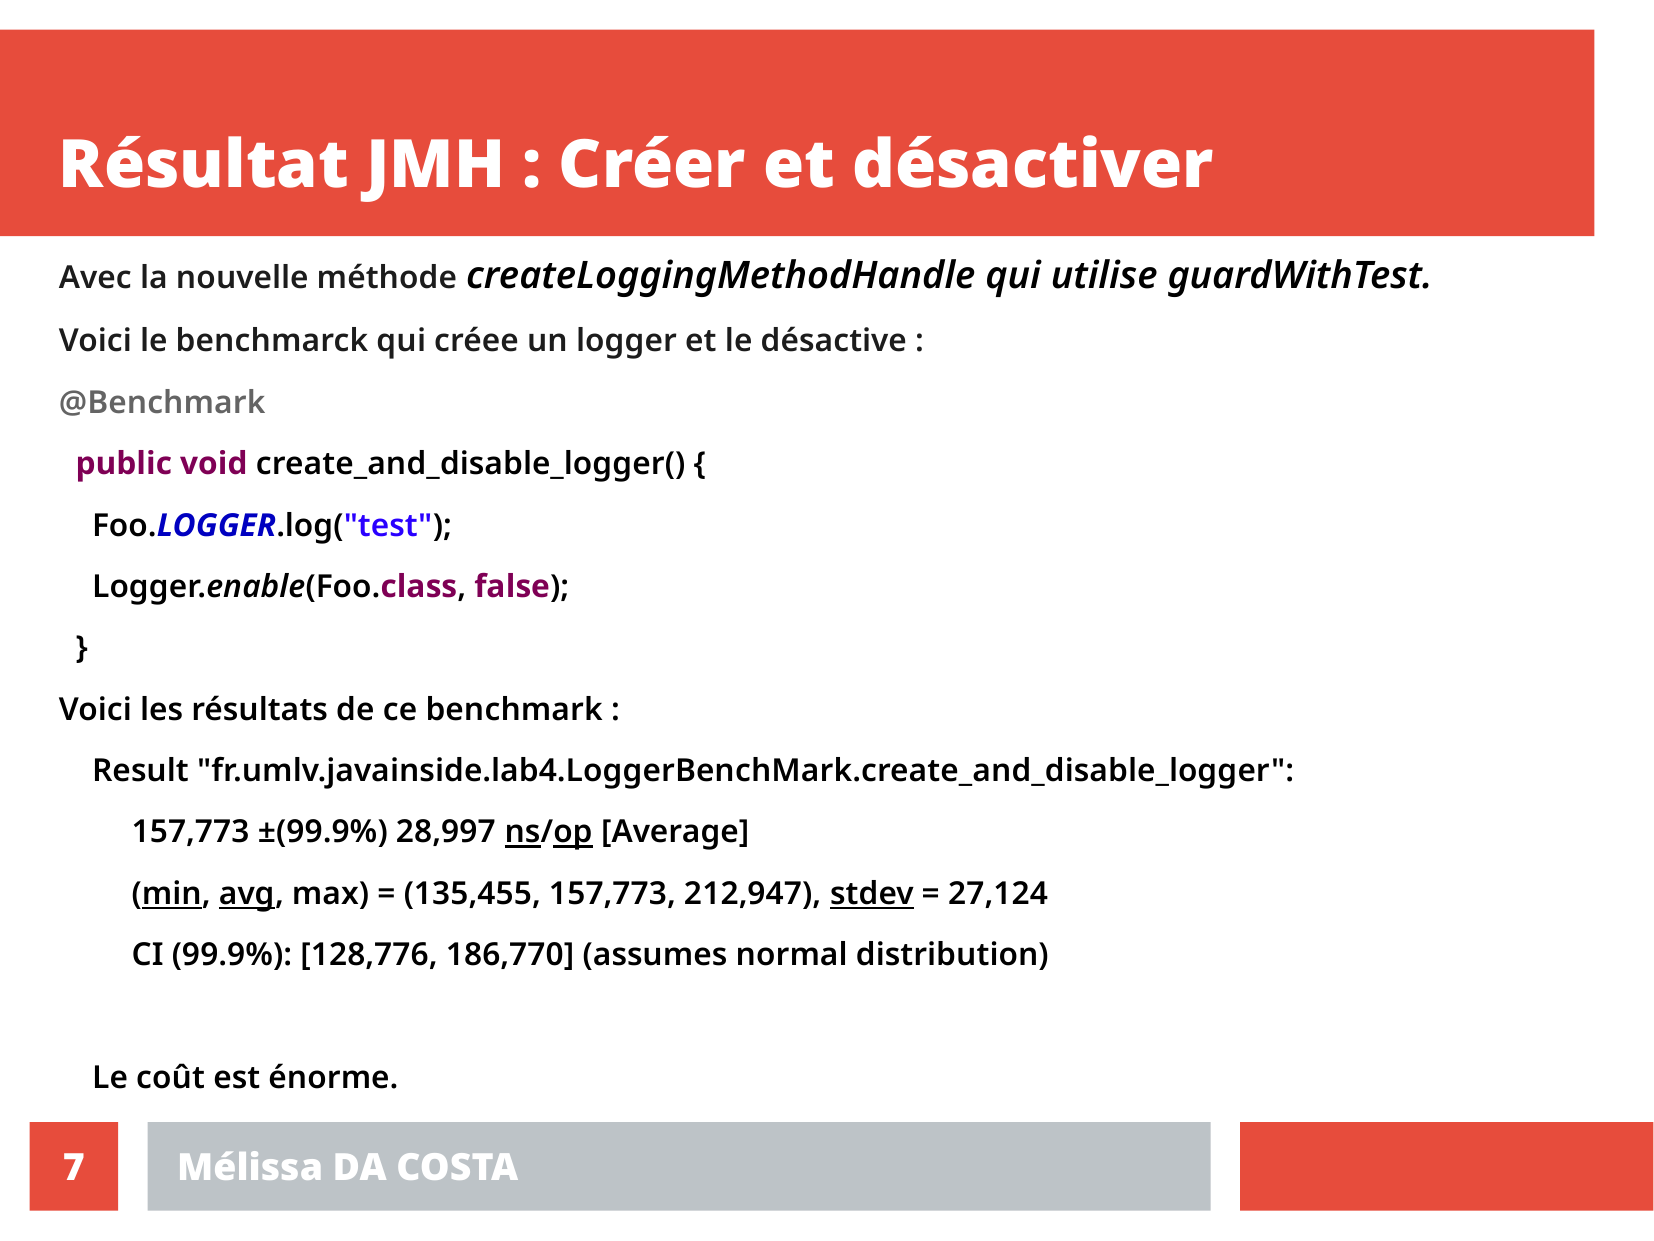

# Résultat JMH : Créer et désactiver
Avec la nouvelle méthode createLoggingMethodHandle qui utilise guardWithTest.
Voici le benchmarck qui créee un logger et le désactive :
@Benchmark
 public void create_and_disable_logger() {
 Foo.LOGGER.log("test");
 Logger.enable(Foo.class, false);
 }
Voici les résultats de ce benchmark :
 Result "fr.umlv.javainside.lab4.LoggerBenchMark.create_and_disable_logger":
 	 157,773 ±(99.9%) 28,997 ns/op [Average]
 	 (min, avg, max) = (135,455, 157,773, 212,947), stdev = 27,124
 	 CI (99.9%): [128,776, 186,770] (assumes normal distribution)
 Le coût est énorme.
7
Mélissa DA COSTA